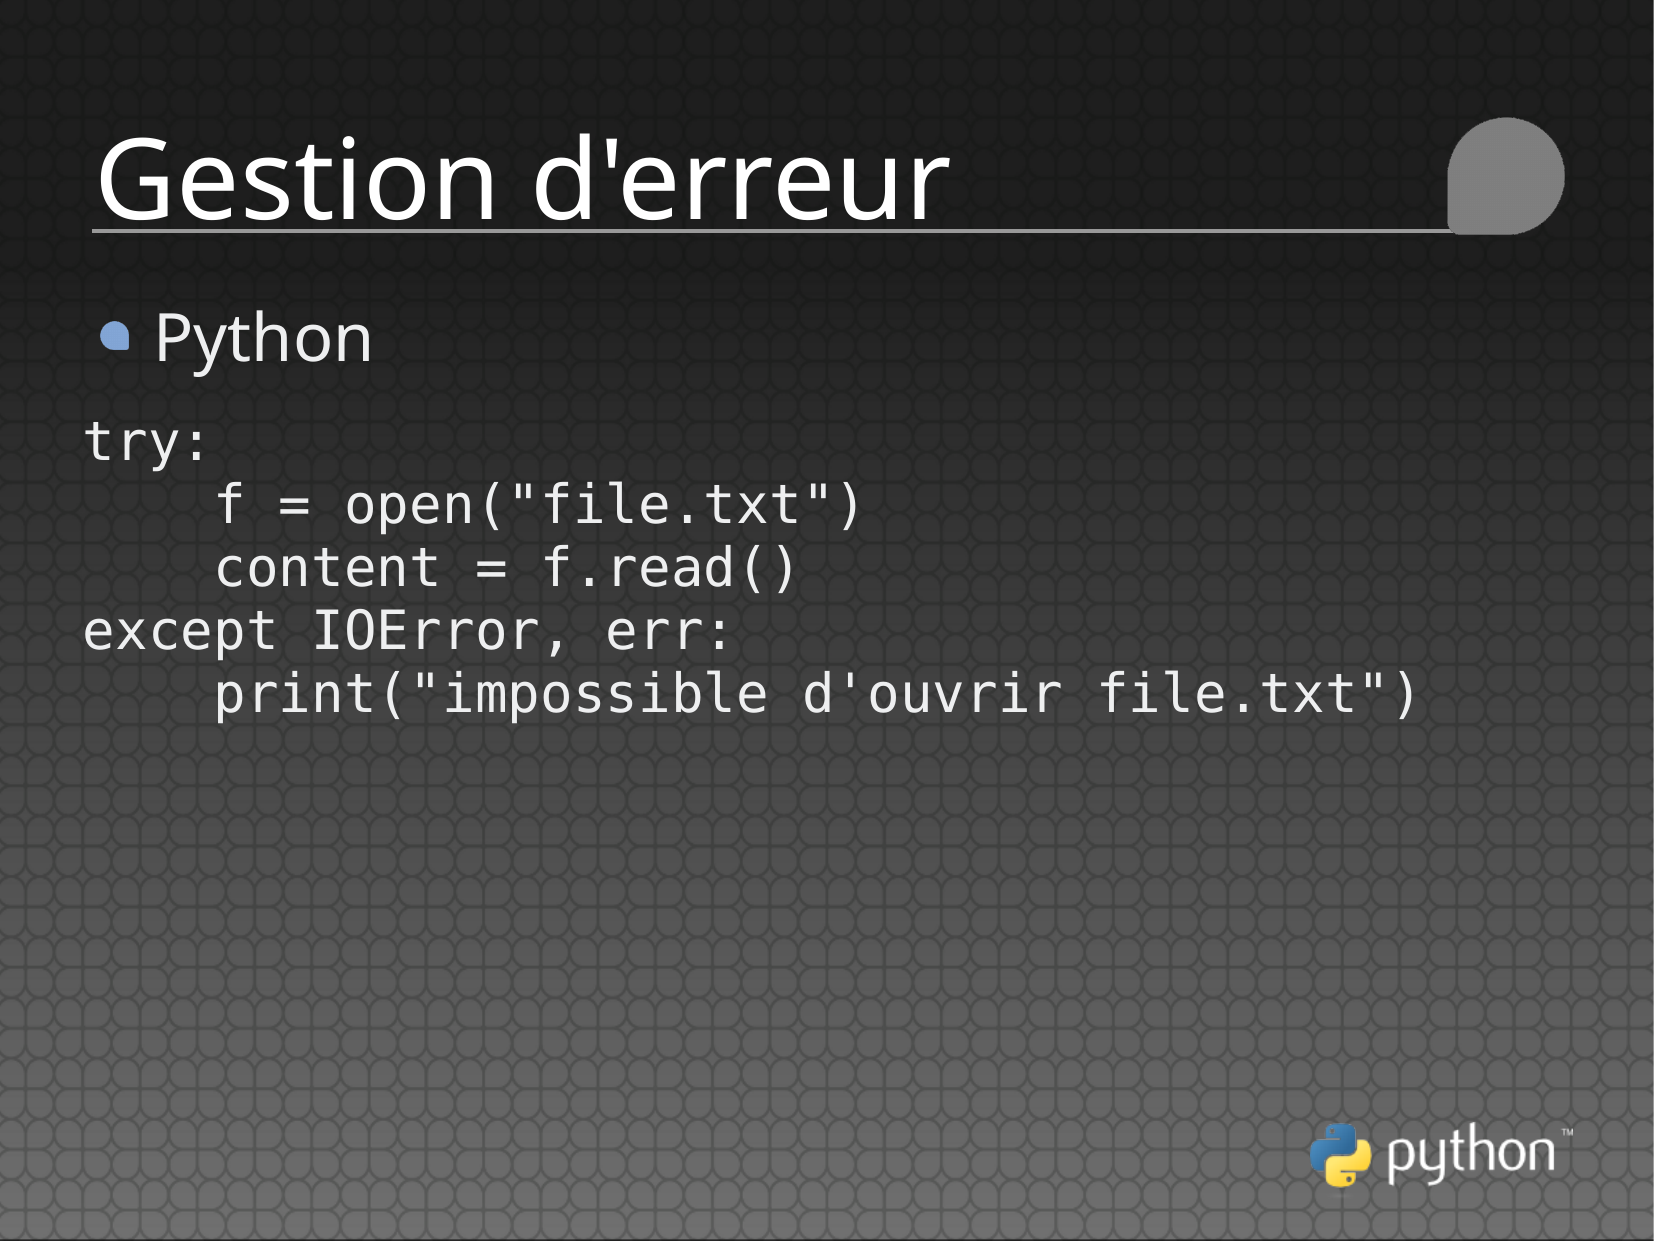

Gestion d'erreur
# Python
try:
 f = open("file.txt")
 content = f.read()
except IOError, err:
 print("impossible d'ouvrir file.txt")